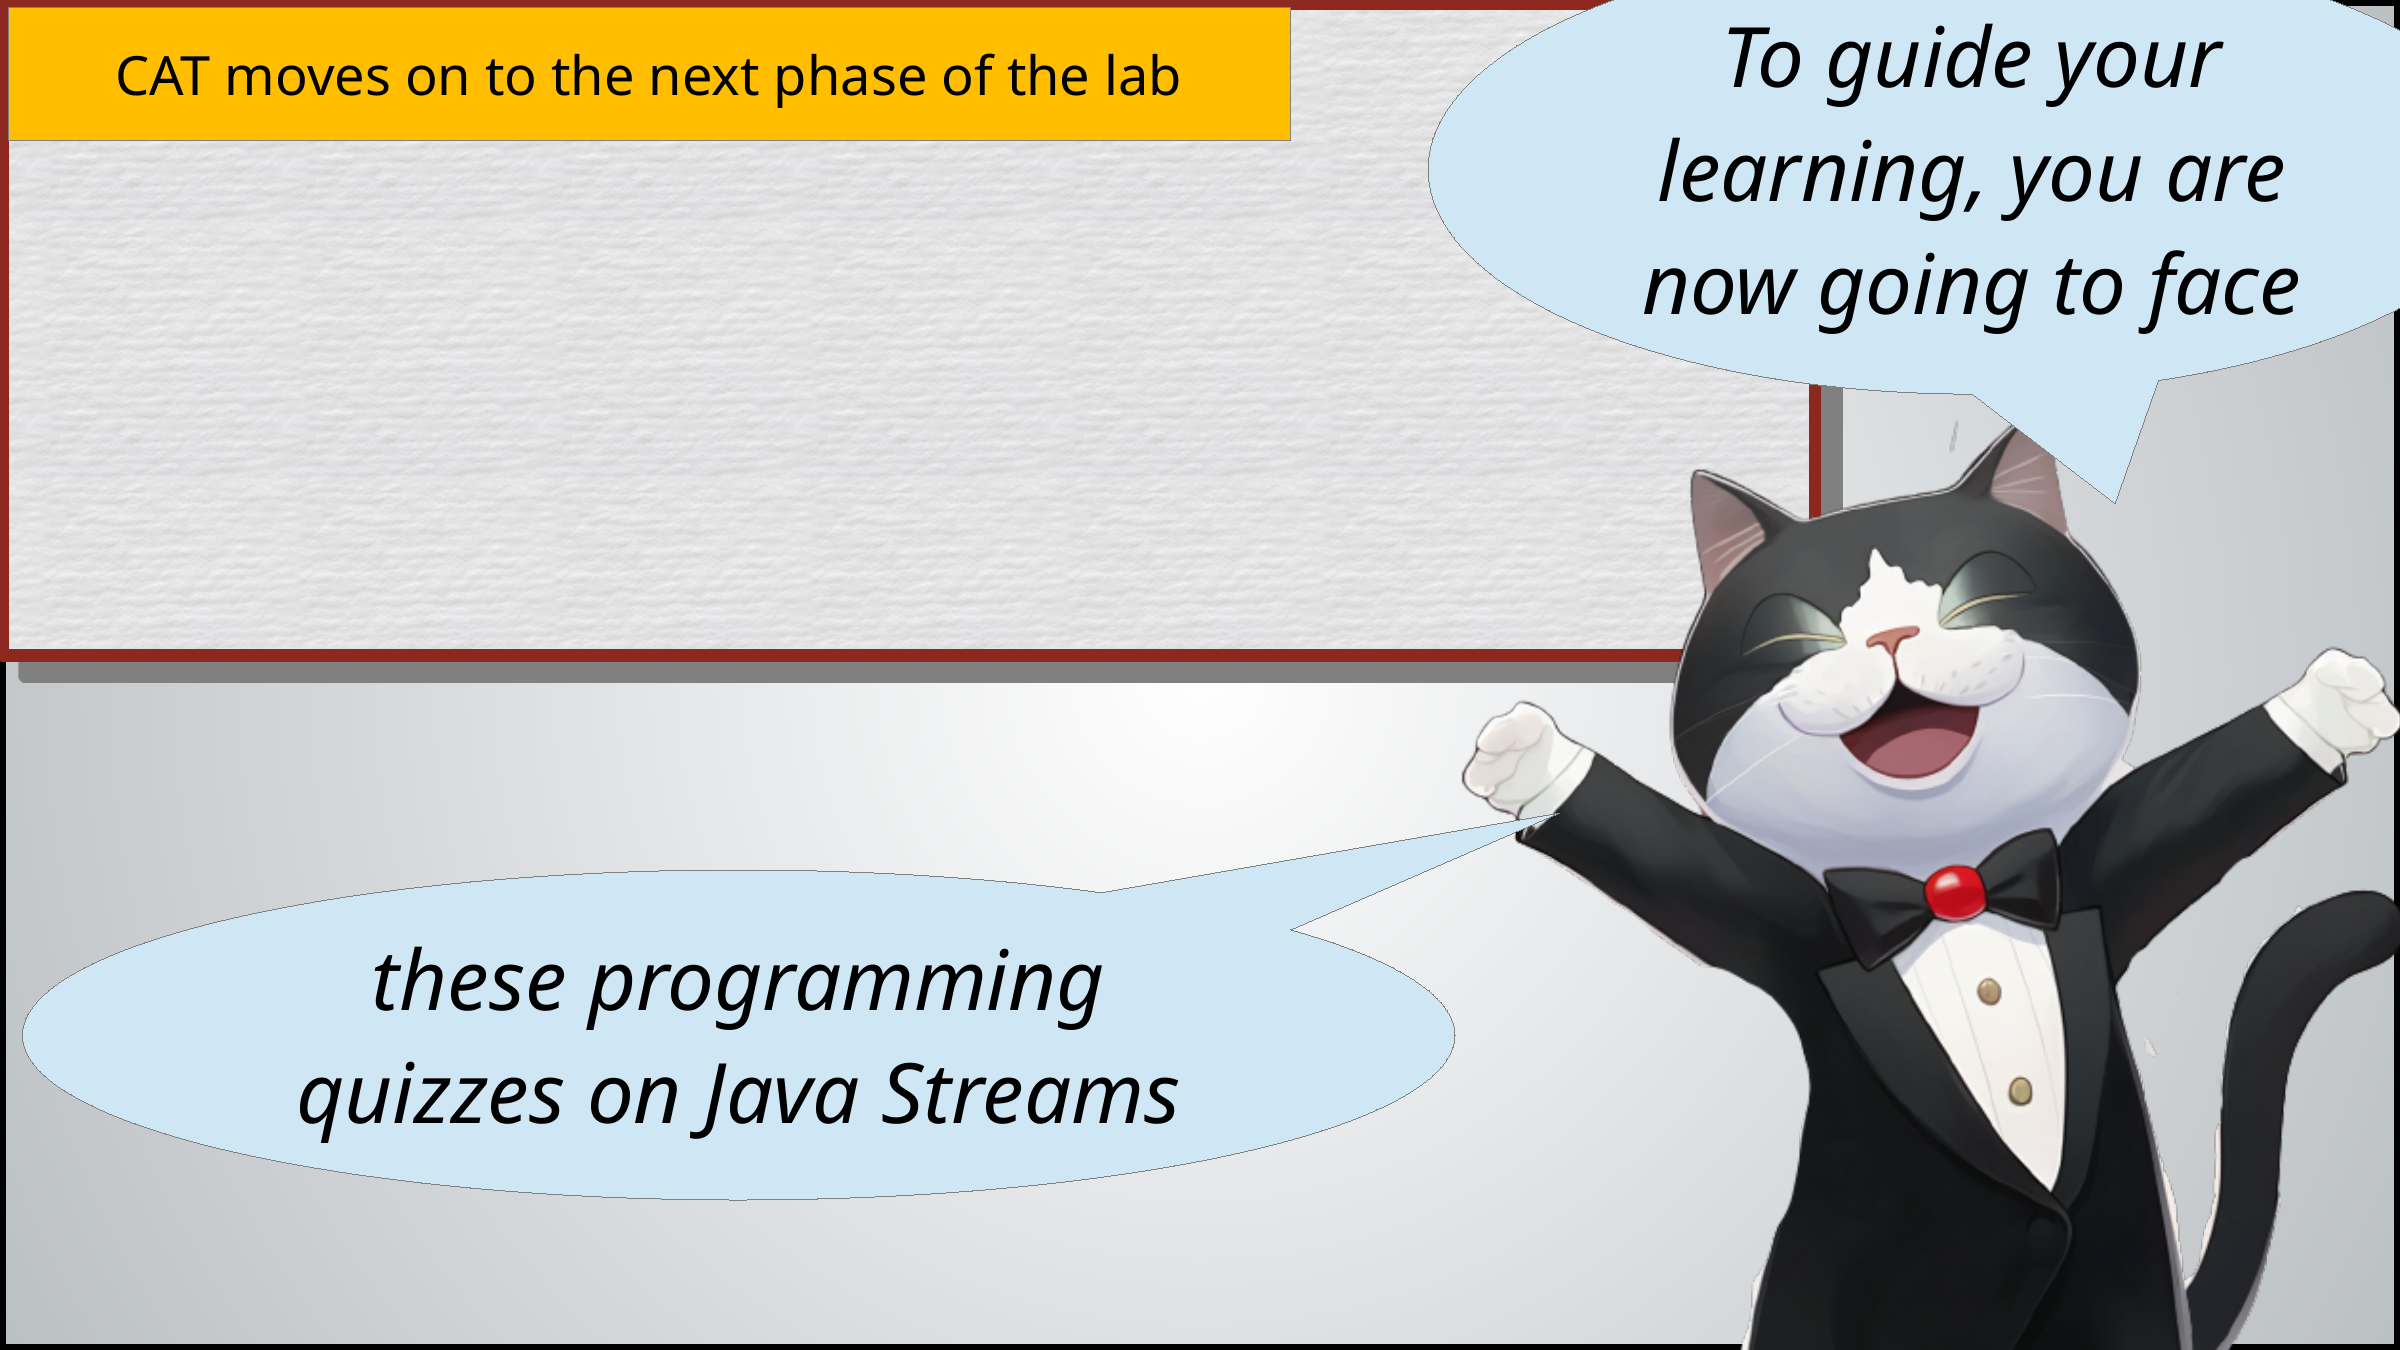

To guide your learning, you are now going to face
CAT moves on to the next phase of the lab
these programming quizzes on Java Streams